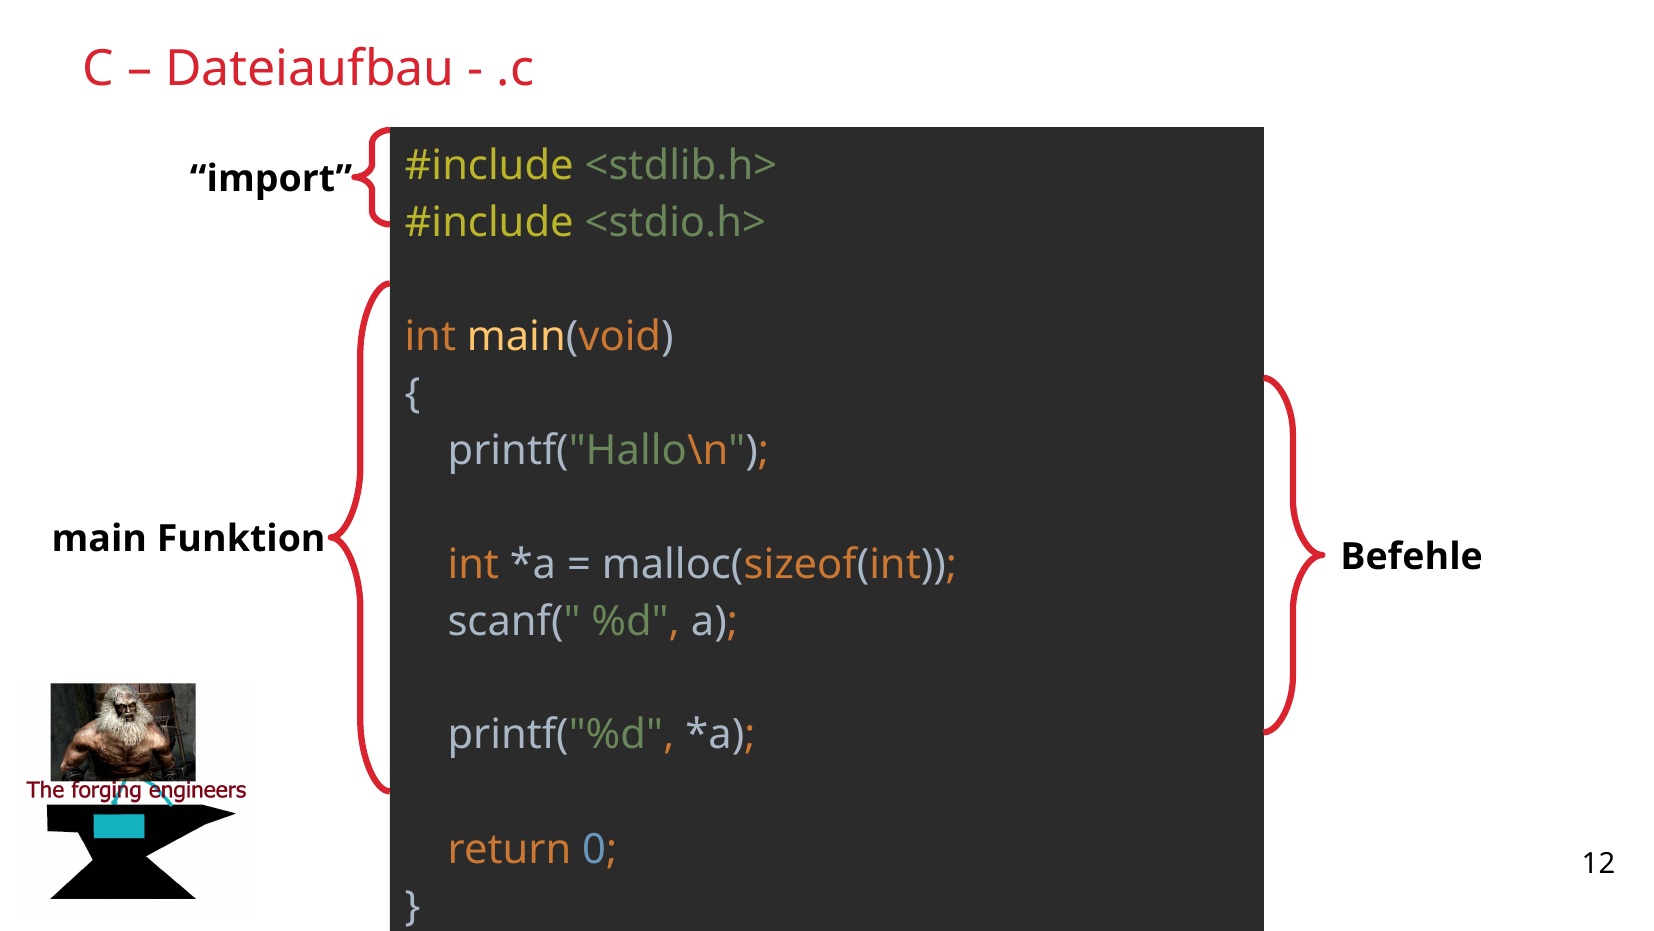

# C – Dateiaufbau - .c
#include <stdlib.h>
#include <stdio.h>
int main(void)
{
 printf("Hallo\n");
 int *a = malloc(sizeof(int));
 scanf(" %d", a);
 printf("%d", *a);
 return 0;
}
“import”
main Funktion
 Befehle